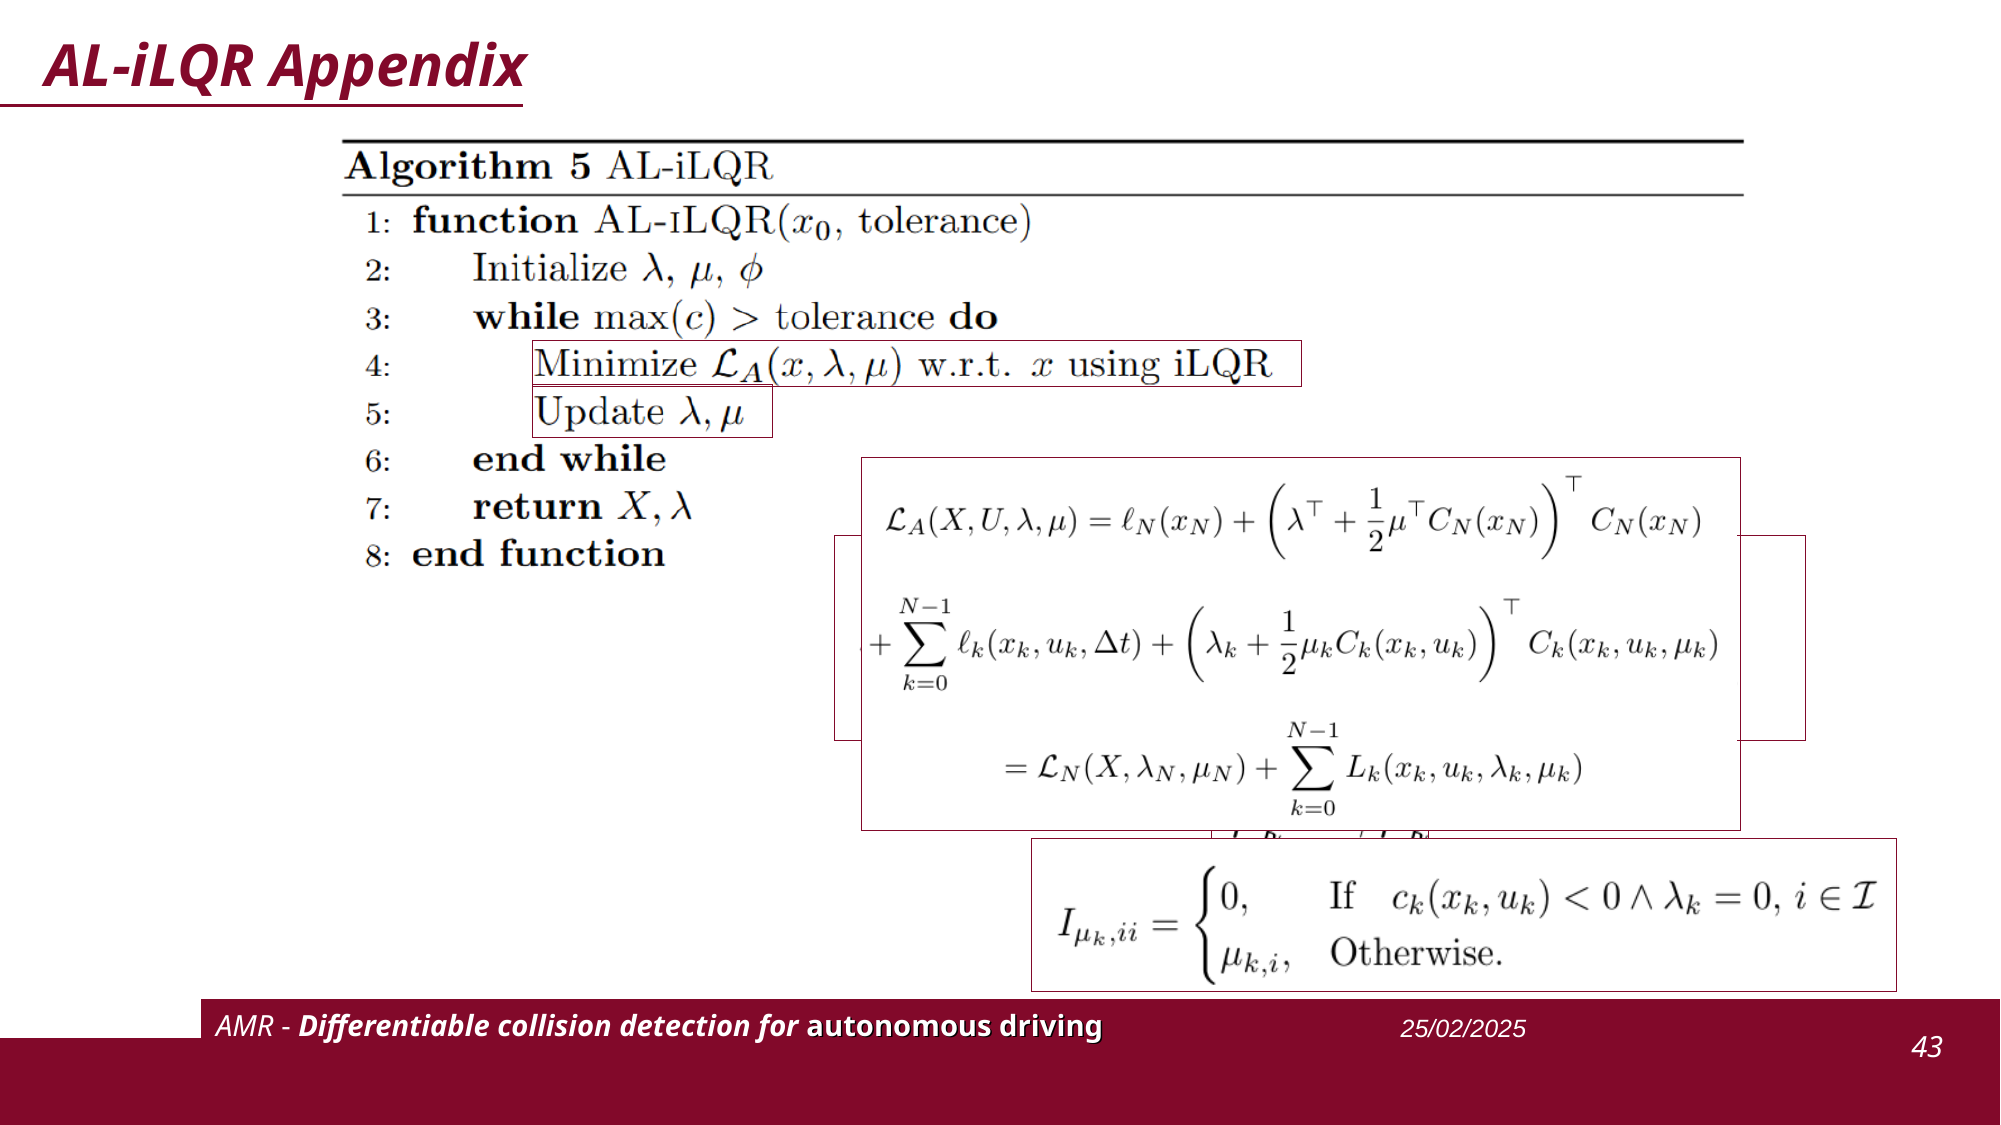

AL-iLQR Appendix
AMR - Differentiable collision detection for autonomous driving
25/02/2025